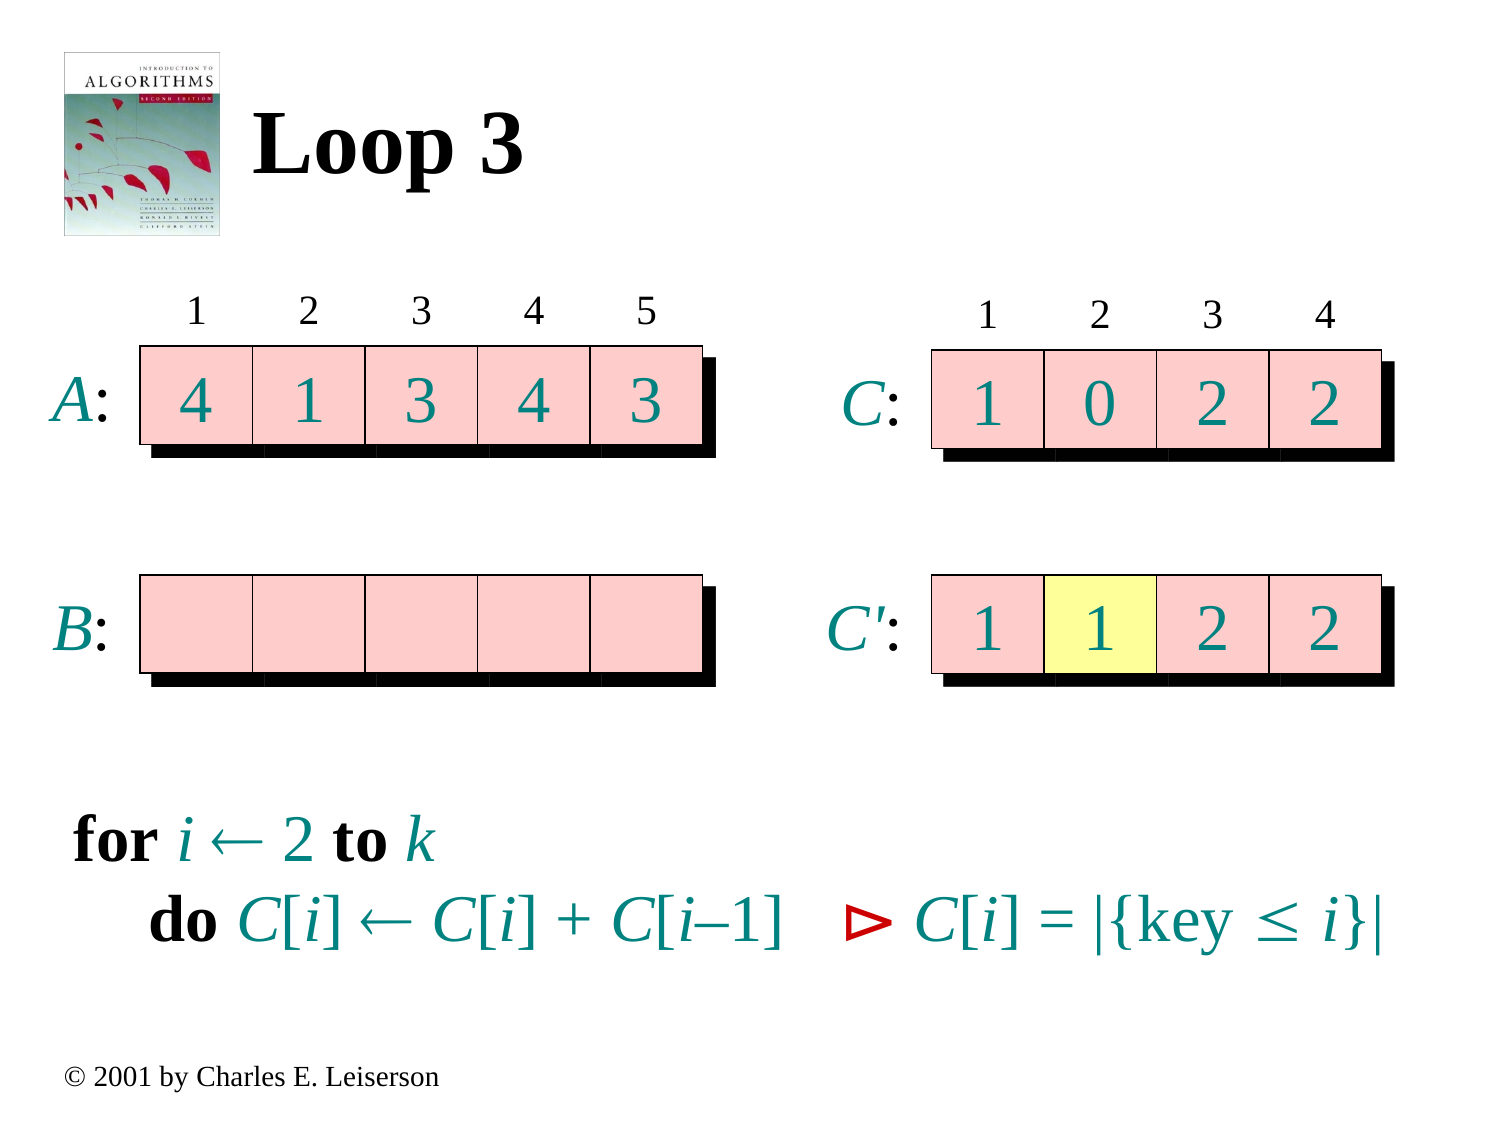

# Loop 3
1
2
3
4
5
1
2
3
4
4
1
3
4
3
A:
1
0
2
2
C:
B:
1
1
2
2
C':
for i  2 to k
do C[i]  C[i] + C[i–1]	 ⊳ C[i] = |{key  i}|